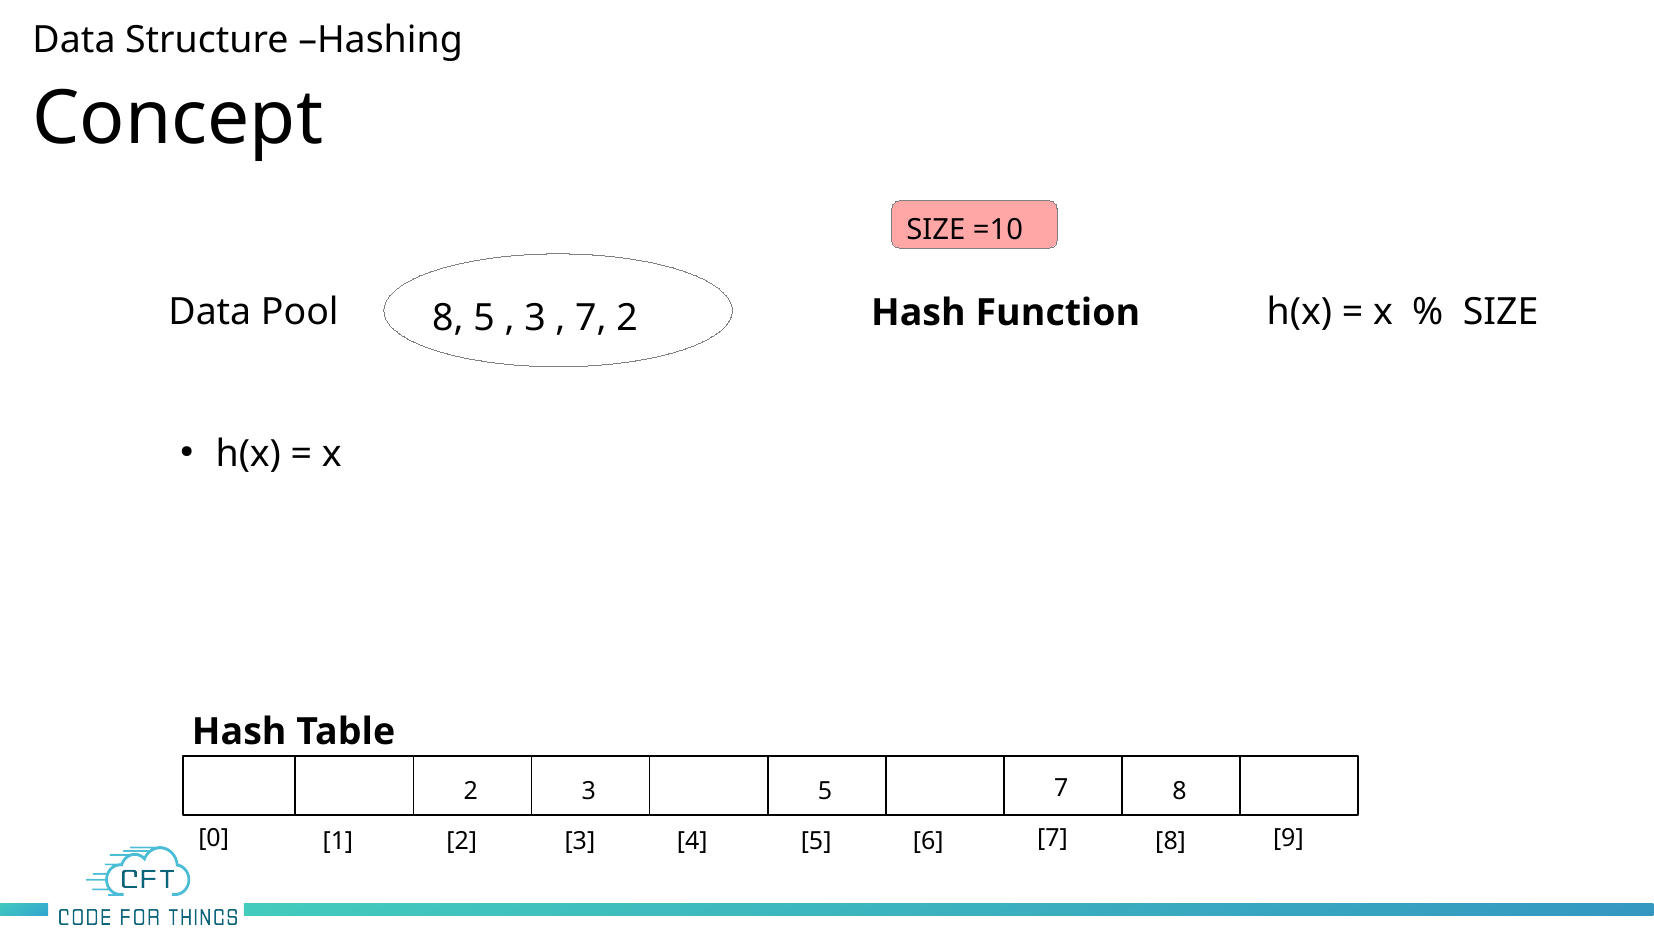

# Data Structure –Hashing Concept
SIZE =10
Data Pool
h(x) = x % SIZE
Hash Function
 8, 5 , 3 , 7, 2
h(x) = x
Hash Table
7
2
3
5
8
 [0]
 [7]
 [9]
 [1]
 [2]
 [3]
 [4]
 [5]
 [6]
 [8]